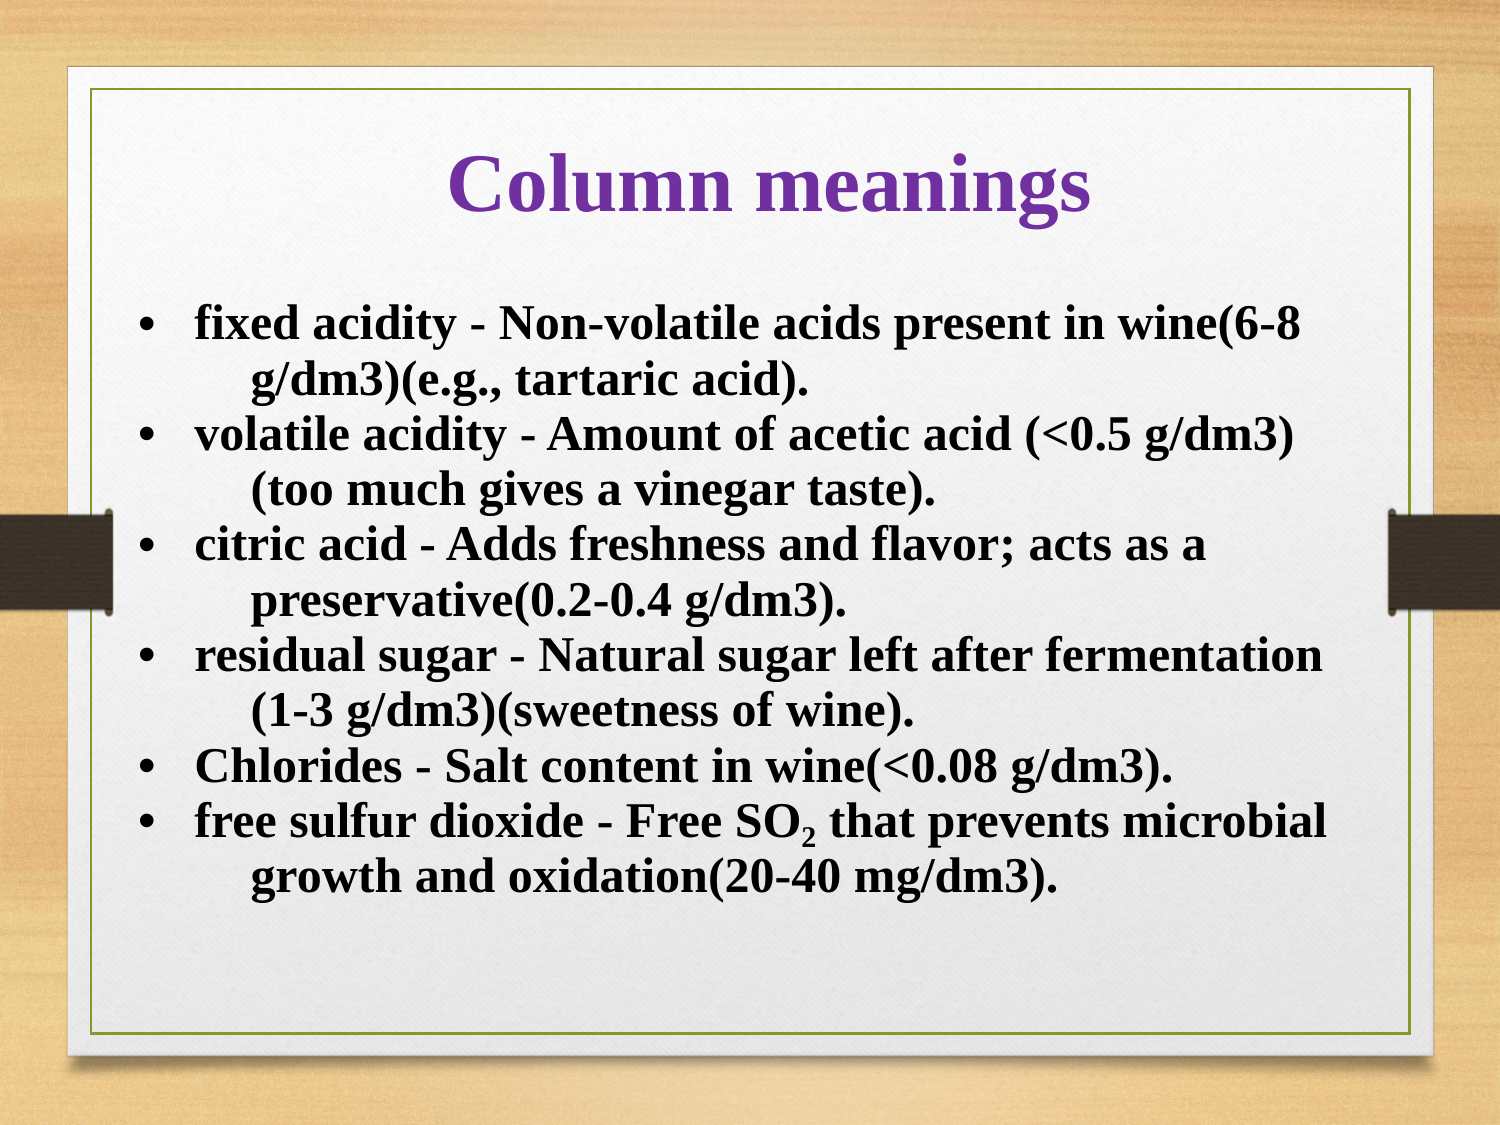

Column meanings
fixed acidity - Non-volatile acids present in wine(6-8 g/dm3)(e.g., tartaric acid).
volatile acidity - Amount of acetic acid (<0.5 g/dm3)(too much gives a vinegar taste).
citric acid - Adds freshness and flavor; acts as a preservative(0.2-0.4 g/dm3).
residual sugar - Natural sugar left after fermentation (1-3 g/dm3)(sweetness of wine).
Chlorides - Salt content in wine(<0.08 g/dm3).
free sulfur dioxide - Free SO₂ that prevents microbial growth and oxidation(20-40 mg/dm3).